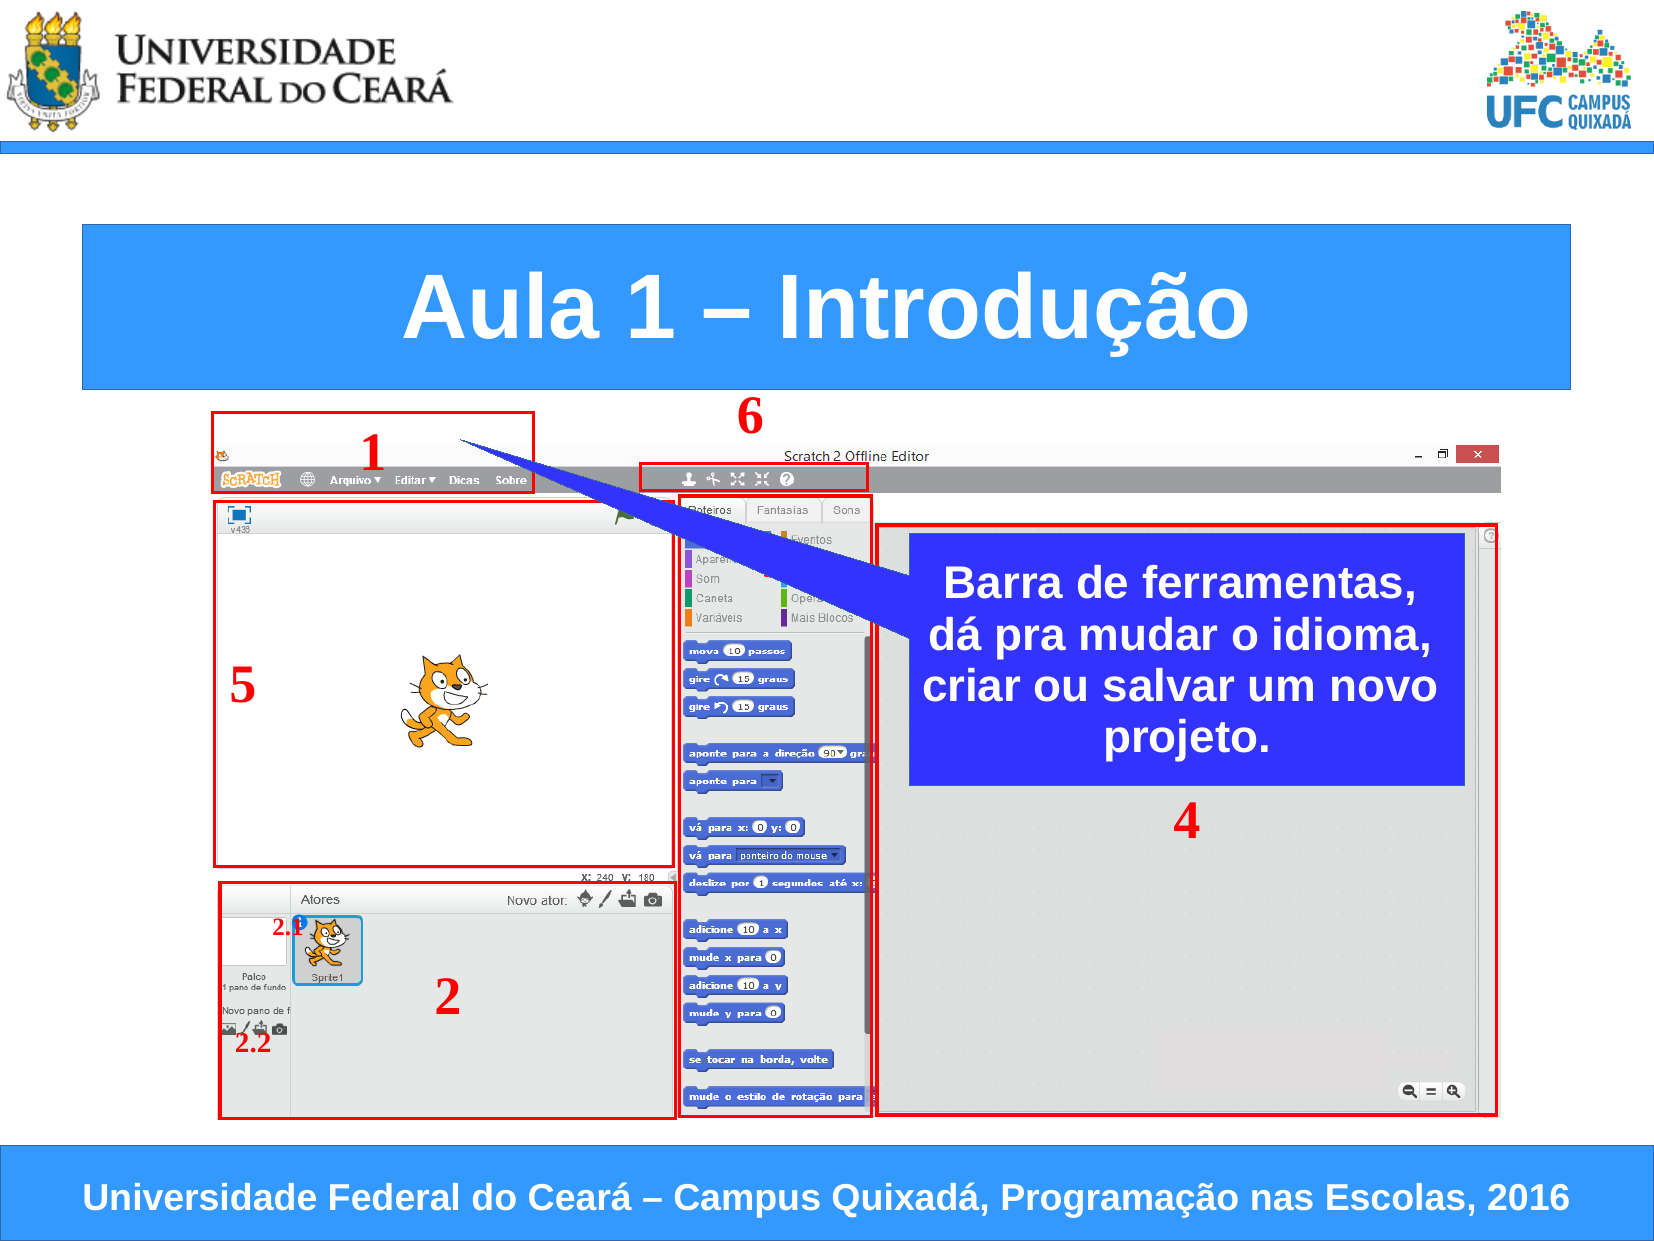

Aula 1 – Introdução
6
1
3
5
 2.1
2
2.2
4
Barra de ferramentas,
dá pra mudar o idioma,
criar ou salvar um novo
projeto.
Universidade Federal do Ceará – Campus Quixadá, Programação nas Escolas, 2016